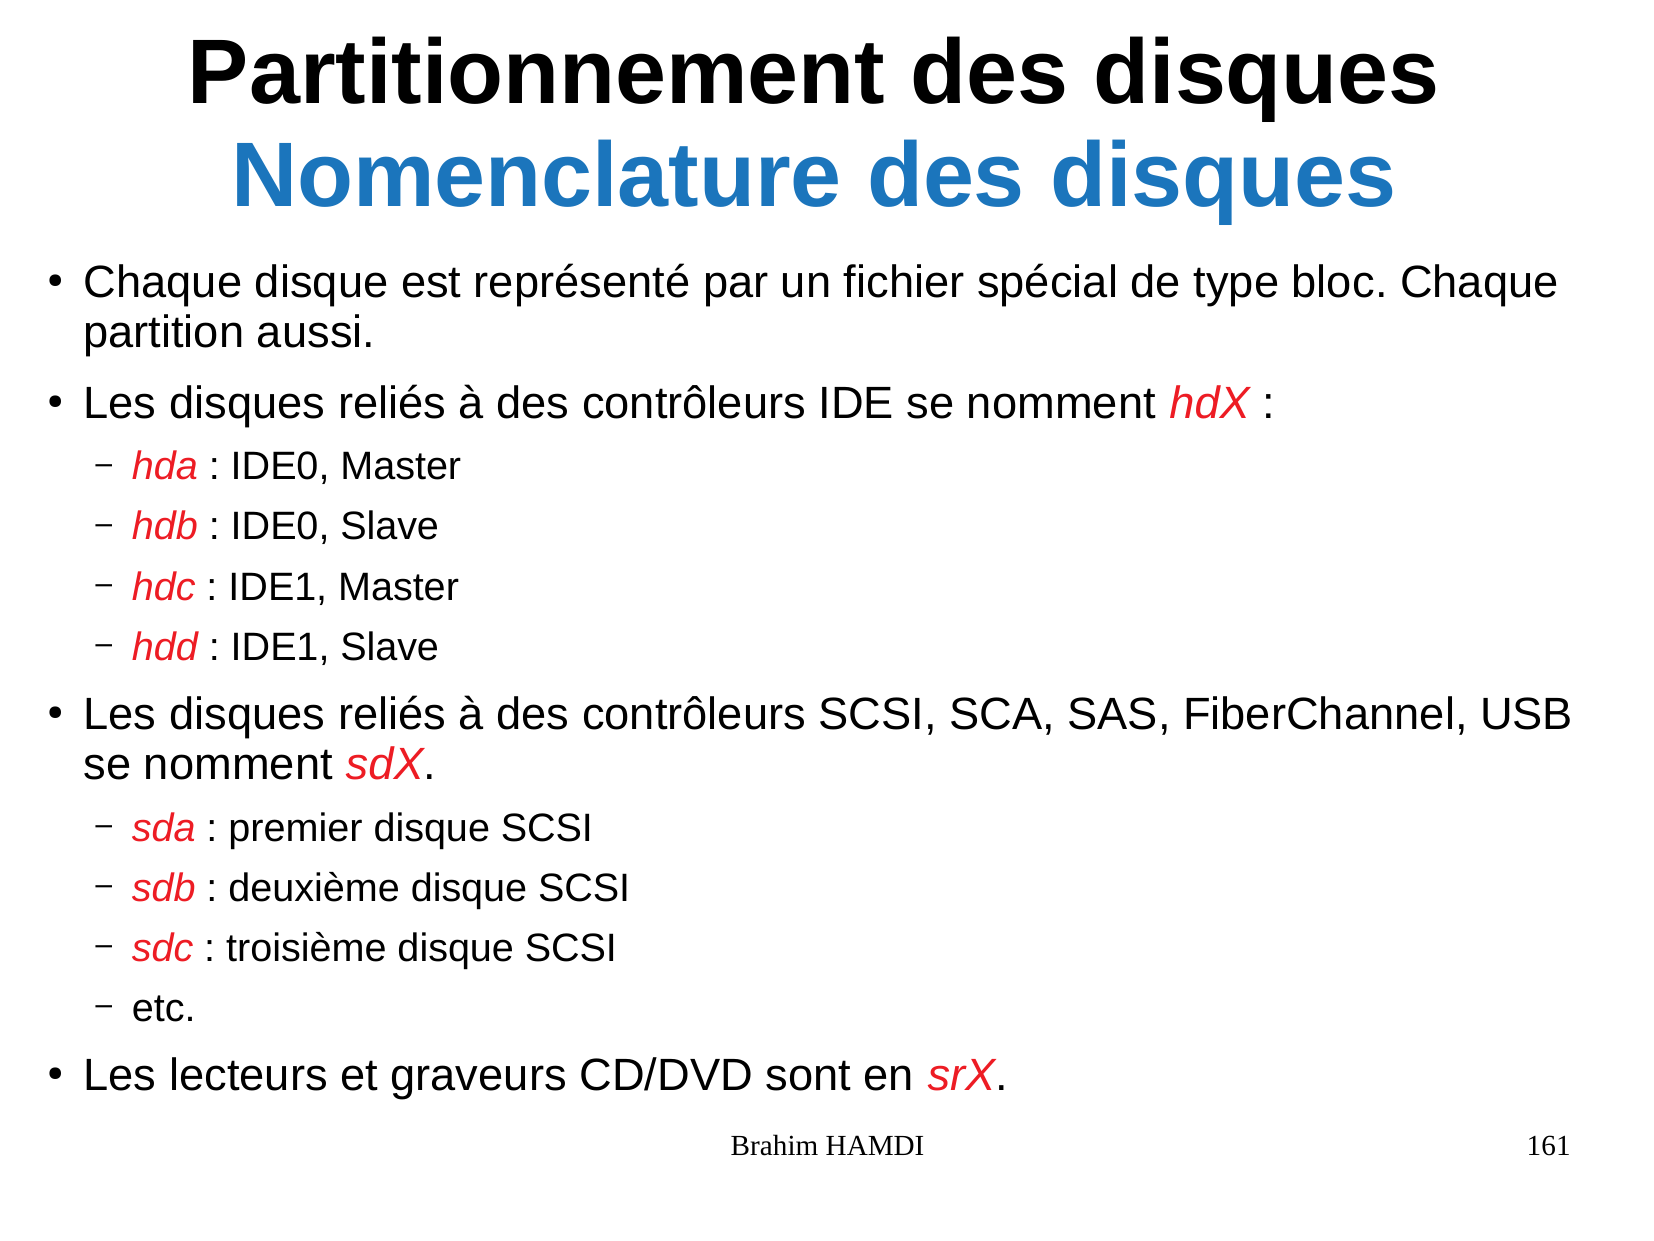

# Partitionnement des disques Nomenclature des disques
Chaque disque est représenté par un fichier spécial de type bloc. Chaque partition aussi.
Les disques reliés à des contrôleurs IDE se nomment hdX :
hda : IDE0, Master
hdb : IDE0, Slave
hdc : IDE1, Master
hdd : IDE1, Slave
Les disques reliés à des contrôleurs SCSI, SCA, SAS, FiberChannel, USB se nomment sdX.
sda : premier disque SCSI
sdb : deuxième disque SCSI
sdc : troisième disque SCSI
etc.
Les lecteurs et graveurs CD/DVD sont en srX.
Brahim HAMDI
161